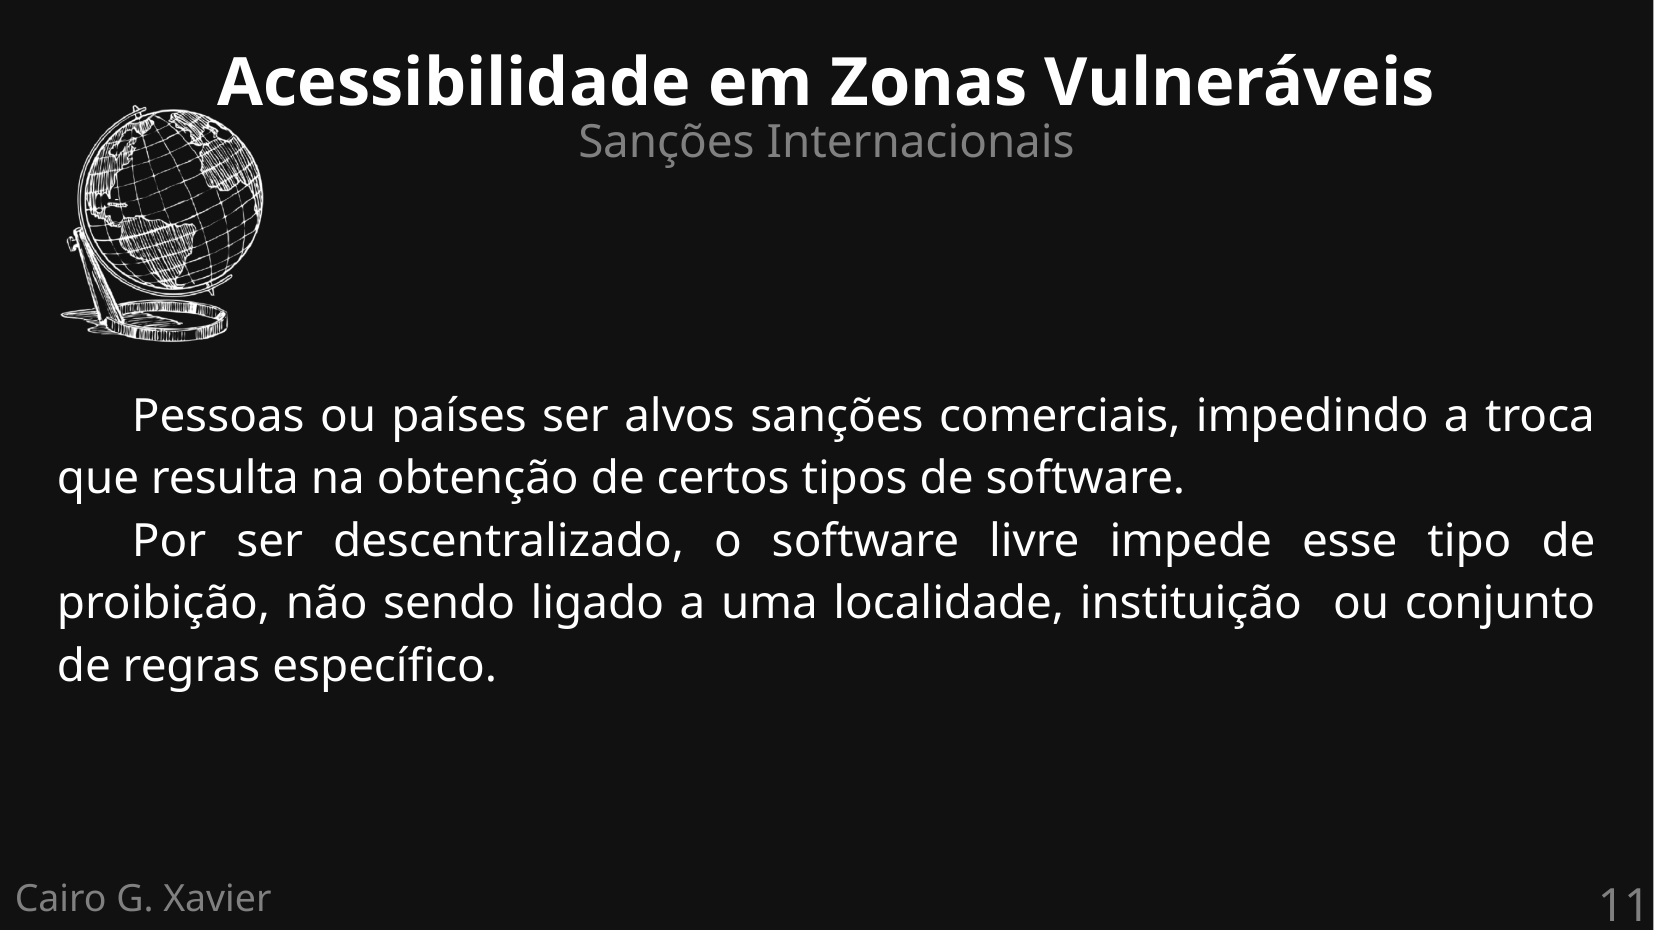

Acessibilidade em Zonas Vulneráveis
Sanções Internacionais
	Pessoas ou países ser alvos sanções comerciais, impedindo a troca que resulta na obtenção de certos tipos de software.
	Por ser descentralizado, o software livre impede esse tipo de proibição, não sendo ligado a uma localidade, instituição ou conjunto de regras específico.
Cairo G. Xavier